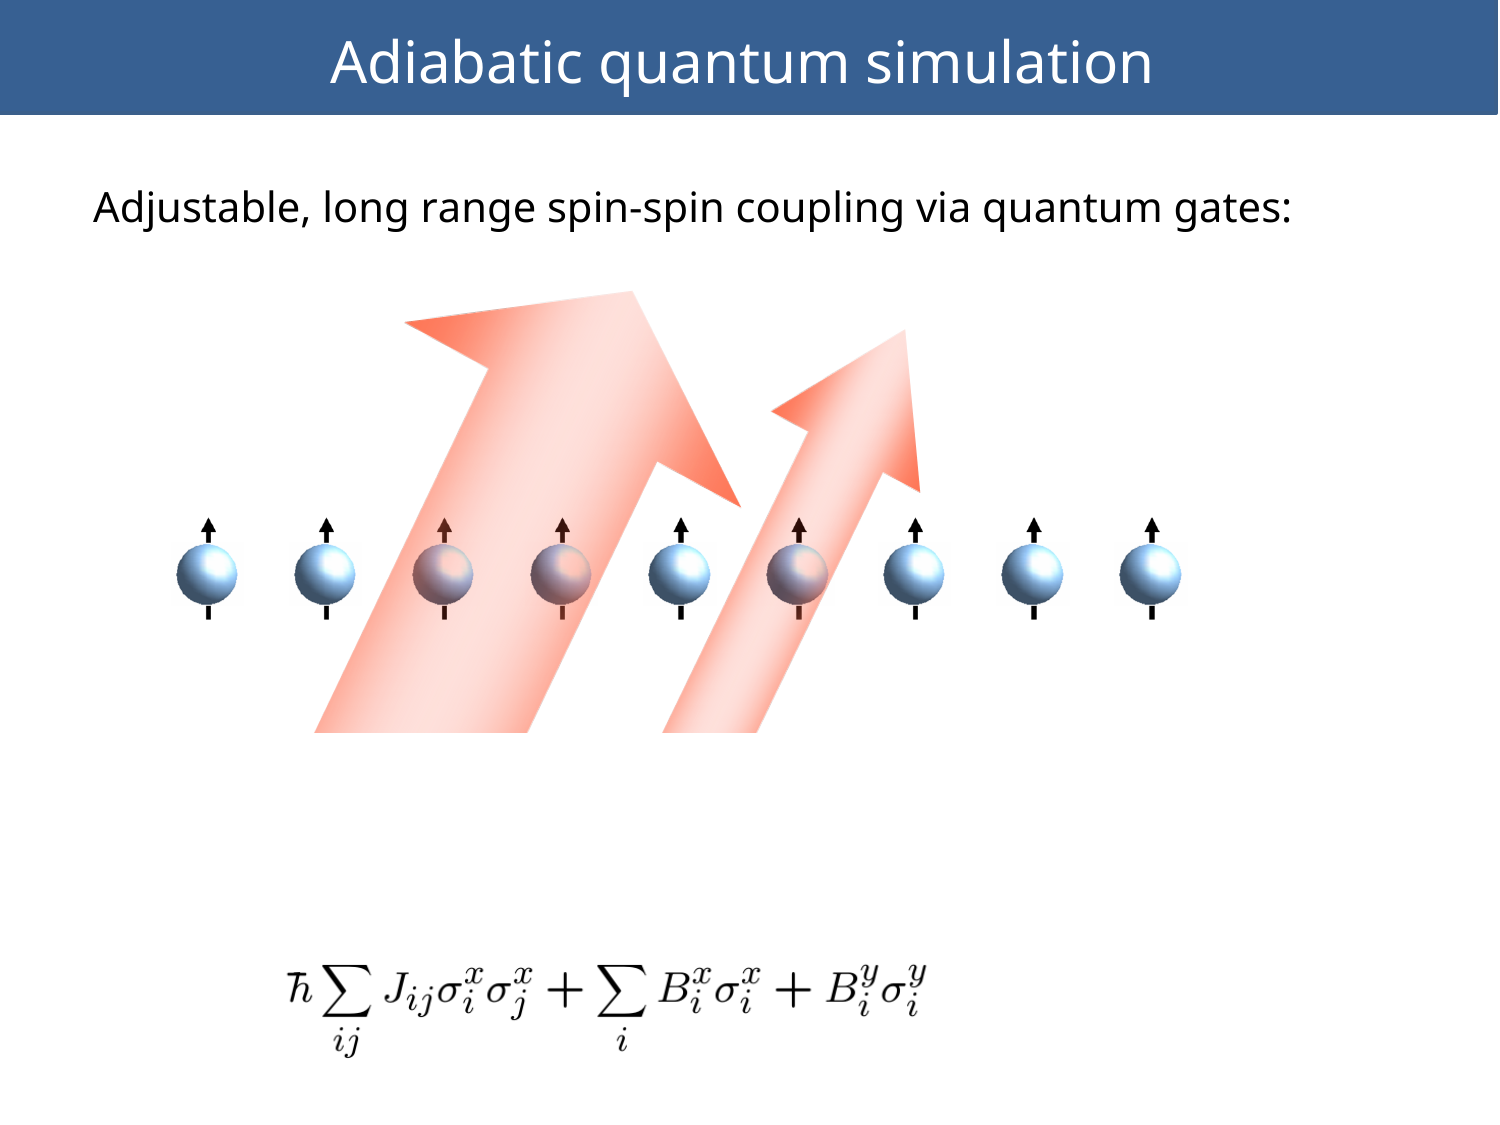

Adiabatic quantum simulation
Adjustable, long range spin-spin coupling via quantum gates: